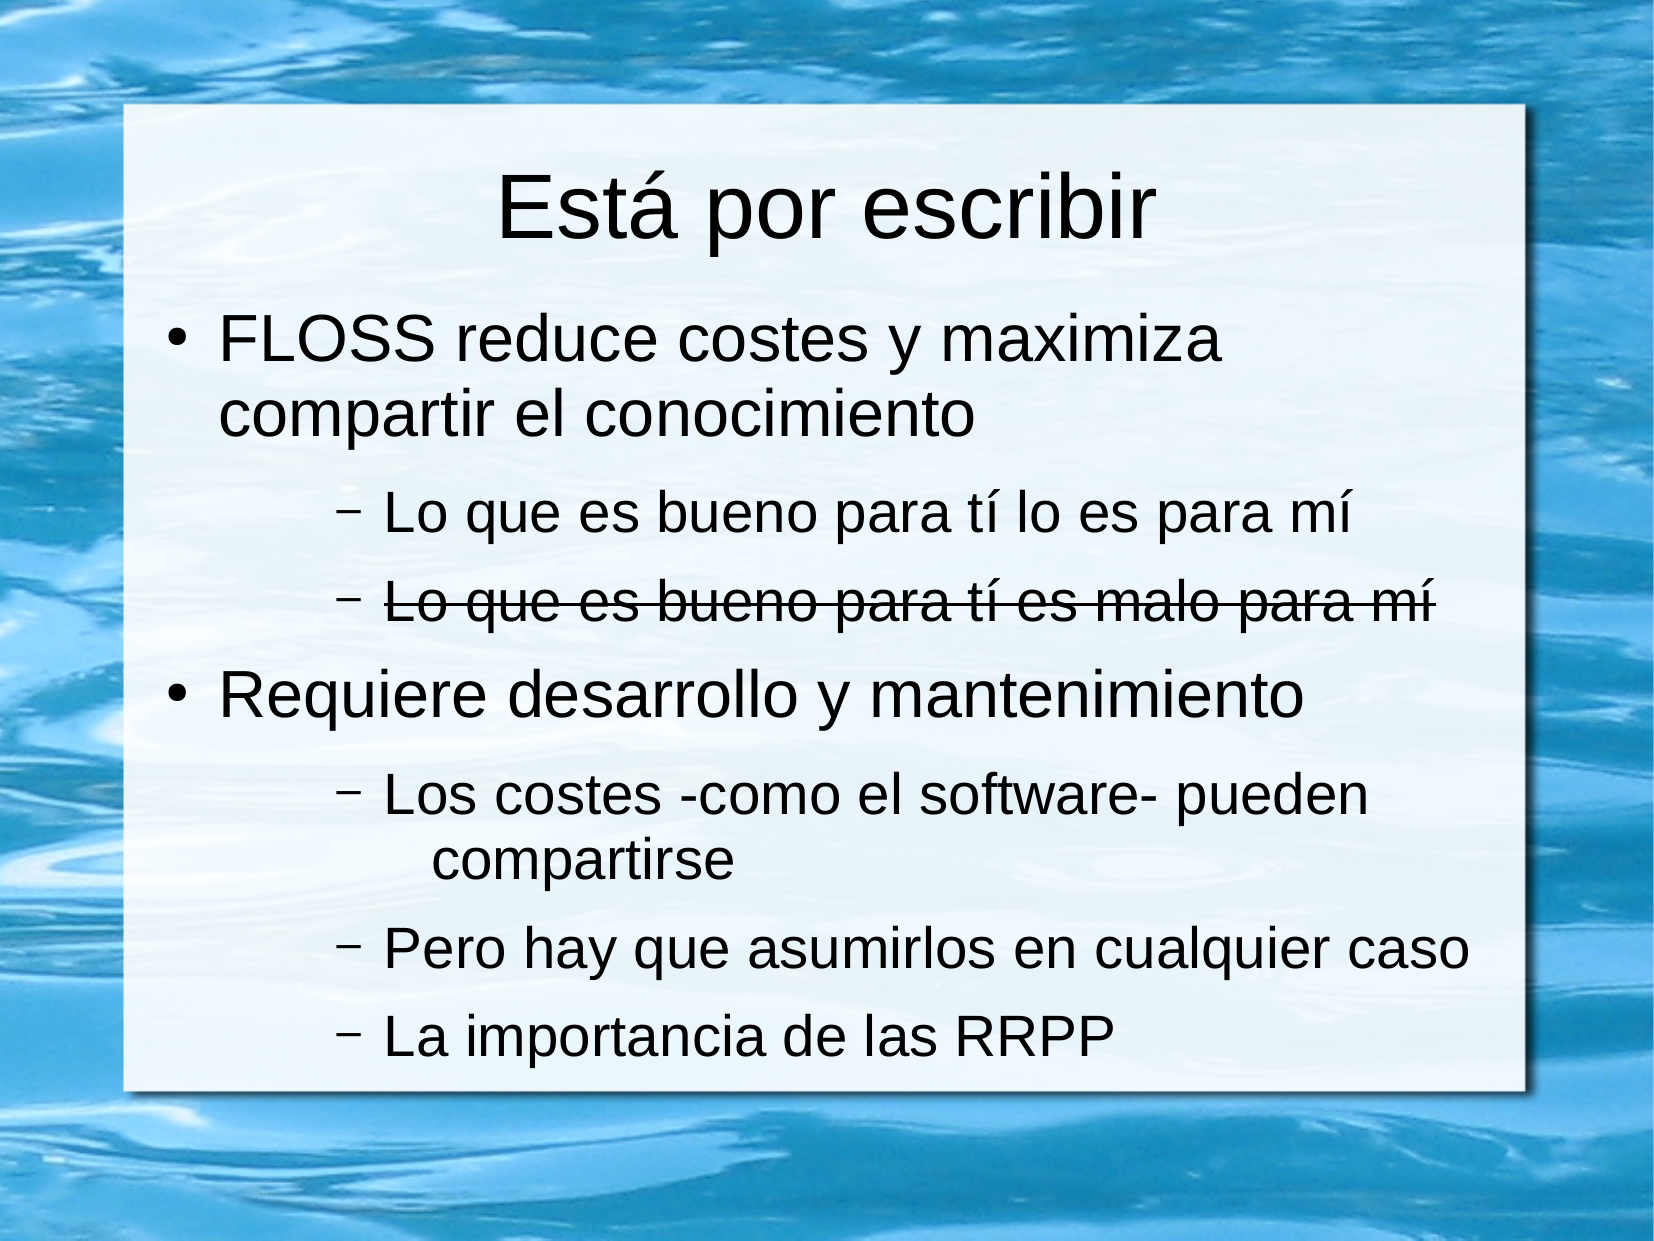

# Está por escribir
FLOSS reduce costes y maximiza compartir el conocimiento
Lo que es bueno para tí lo es para mí
Lo que es bueno para tí es malo para mí
Requiere desarrollo y mantenimiento
Los costes -como el software- pueden compartirse
Pero hay que asumirlos en cualquier caso
La importancia de las RRPP